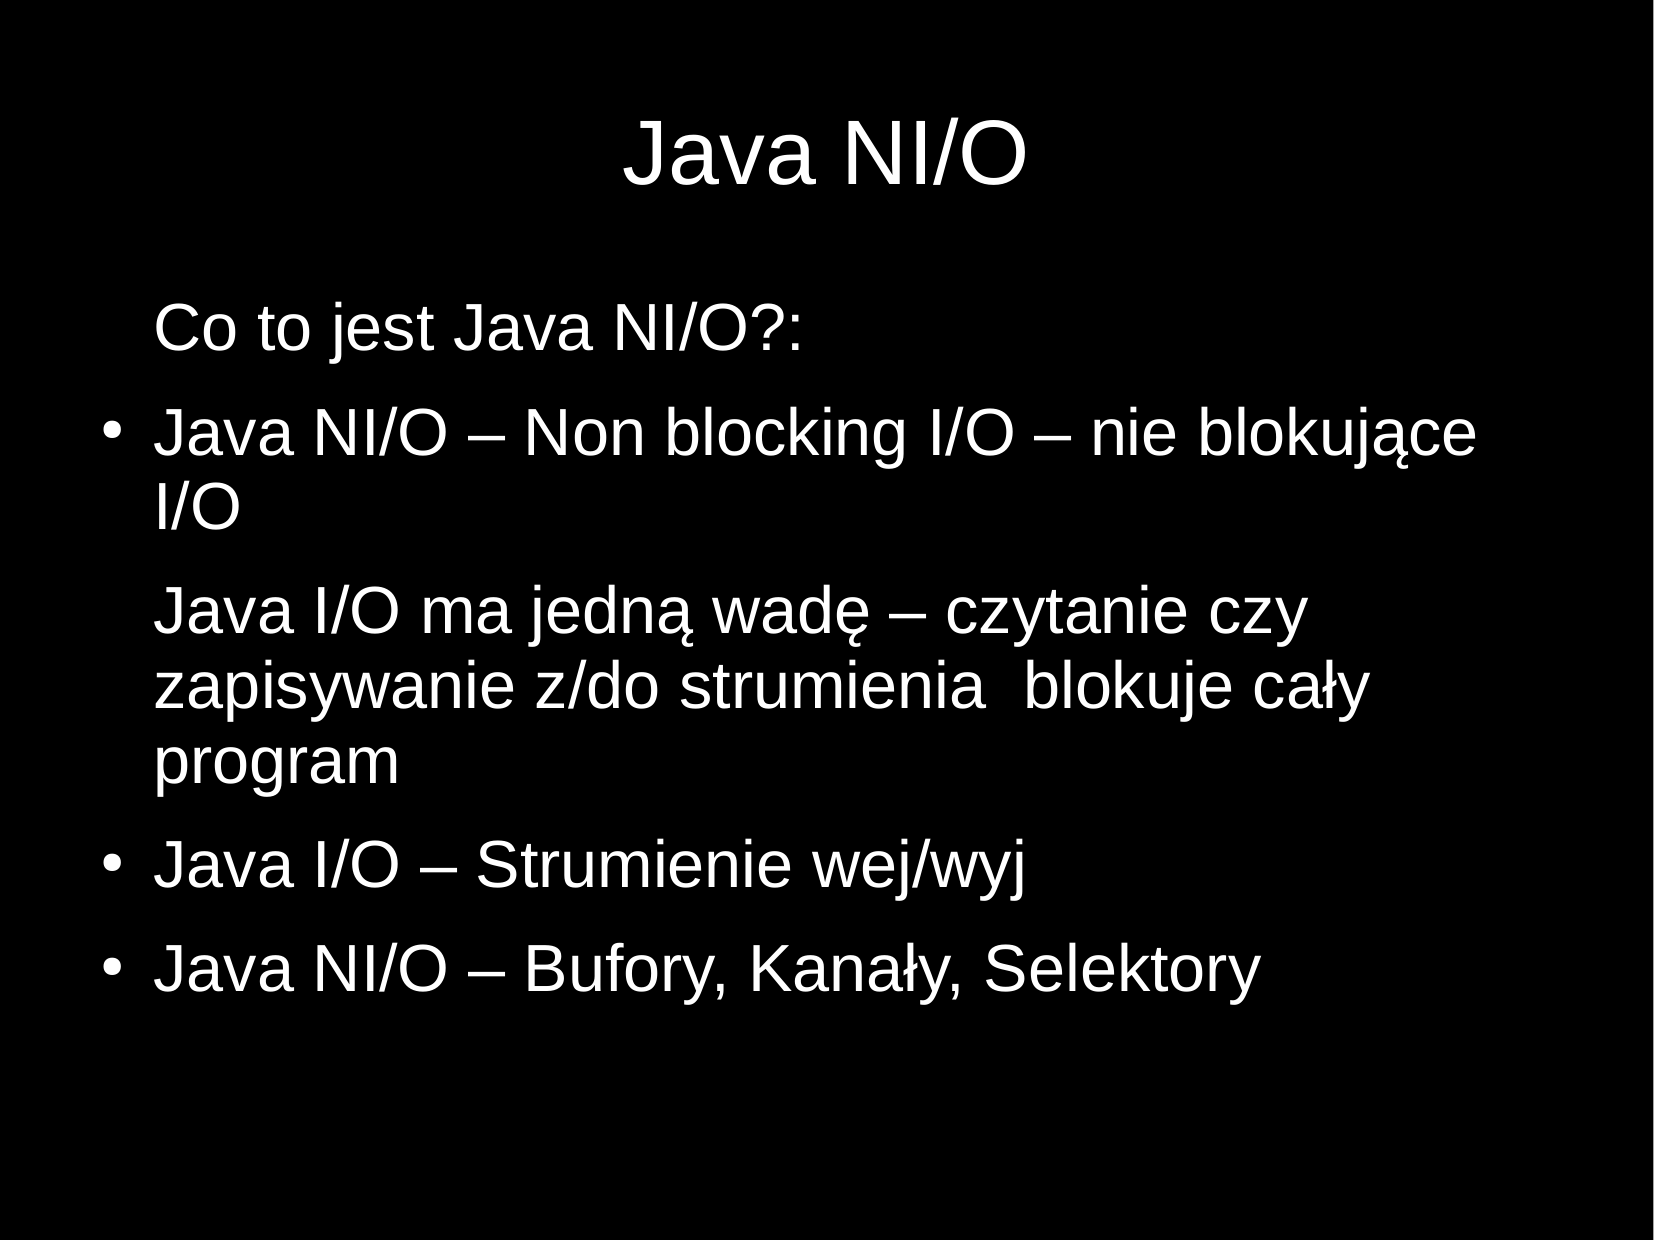

# Java NI/O
Co to jest Java NI/O?:
Java NI/O – Non blocking I/O – nie blokujące I/O
Java I/O ma jedną wadę – czytanie czy zapisywanie z/do strumienia blokuje cały program
Java I/O – Strumienie wej/wyj
Java NI/O – Bufory, Kanały, Selektory